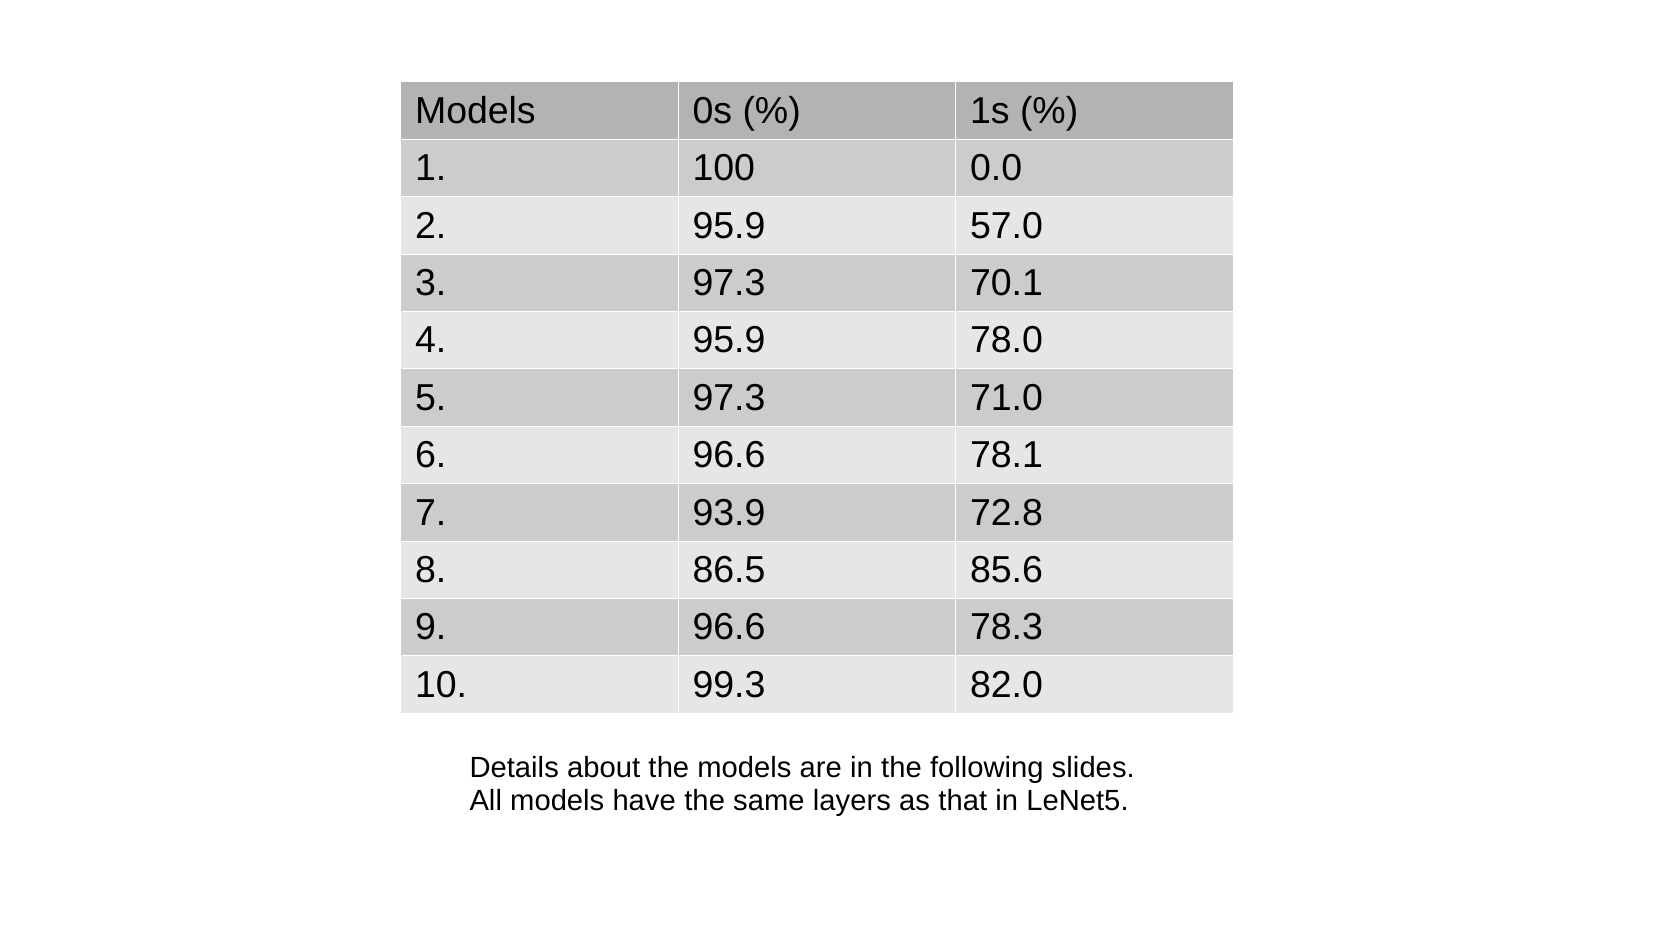

| Models | 0s (%) | 1s (%) |
| --- | --- | --- |
| 1. | 100 | 0.0 |
| 2. | 95.9 | 57.0 |
| 3. | 97.3 | 70.1 |
| 4. | 95.9 | 78.0 |
| 5. | 97.3 | 71.0 |
| 6. | 96.6 | 78.1 |
| 7. | 93.9 | 72.8 |
| 8. | 86.5 | 85.6 |
| 9. | 96.6 | 78.3 |
| 10. | 99.3 | 82.0 |
Details about the models are in the following slides.
All models have the same layers as that in LeNet5.